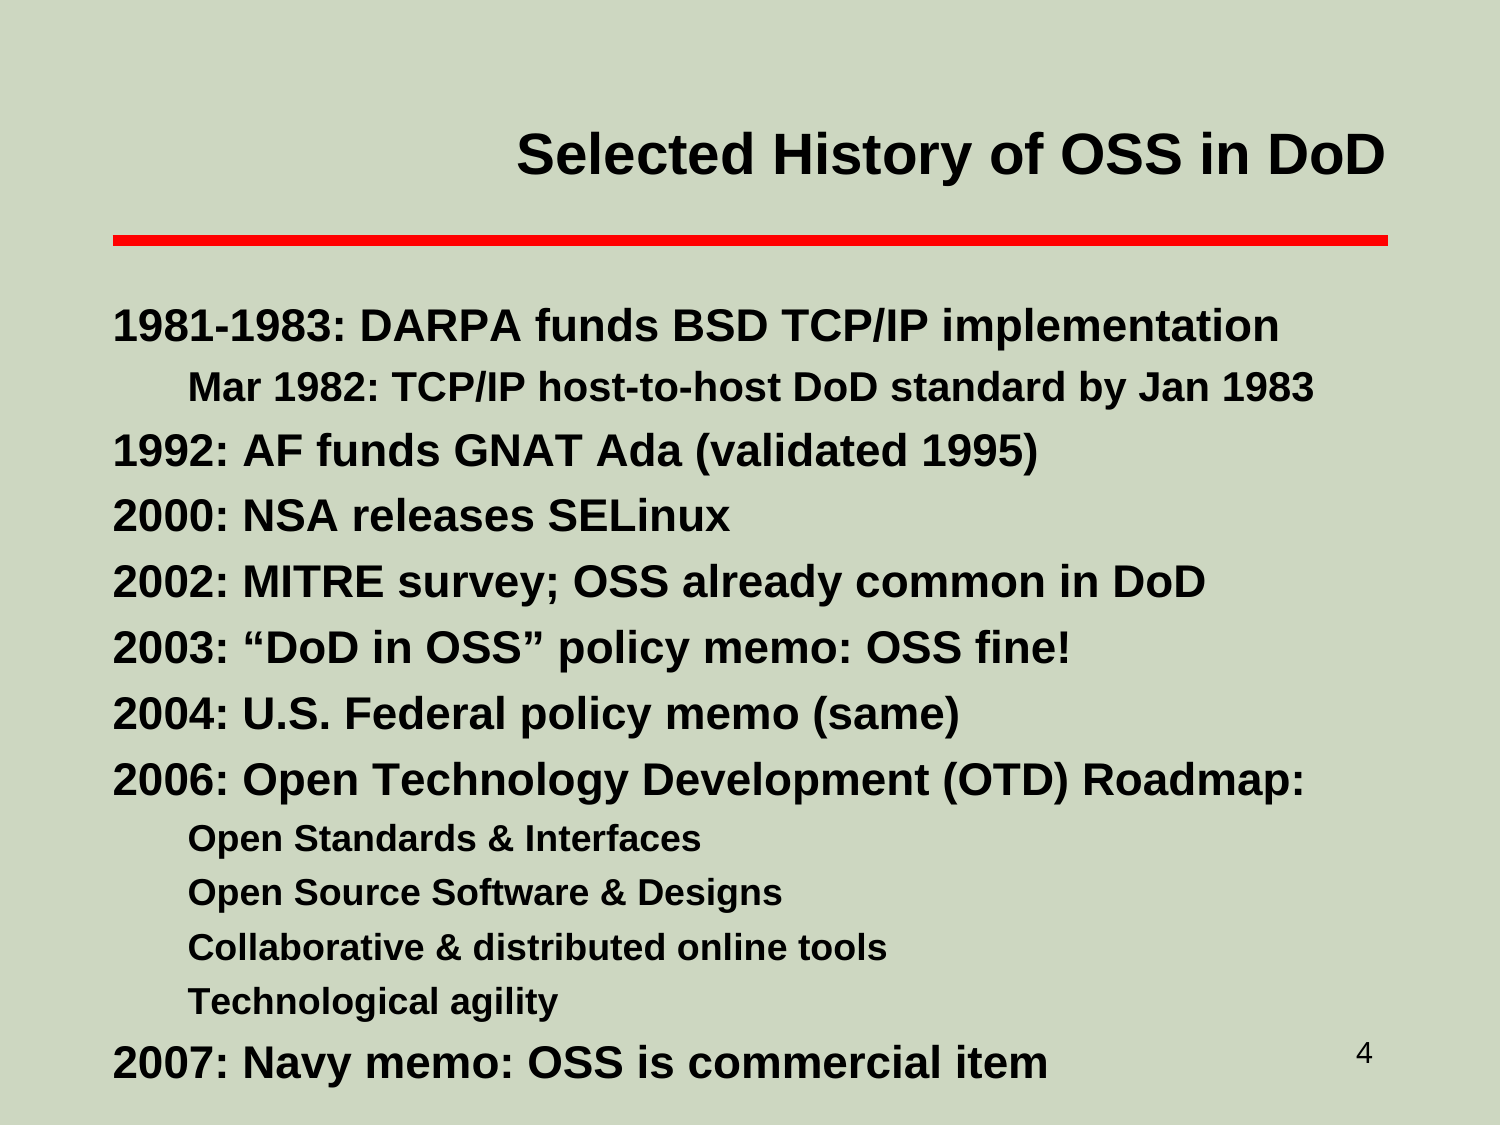

# Selected History of OSS in DoD
1981-1983: DARPA funds BSD TCP/IP implementation
Mar 1982: TCP/IP host-to-host DoD standard by Jan 1983
1992: AF funds GNAT Ada (validated 1995)
2000: NSA releases SELinux
2002: MITRE survey; OSS already common in DoD
2003: “DoD in OSS” policy memo: OSS fine!
2004: U.S. Federal policy memo (same)
2006: Open Technology Development (OTD) Roadmap:
Open Standards & Interfaces
Open Source Software & Designs
Collaborative & distributed online tools
Technological agility
2007: Navy memo: OSS is commercial item